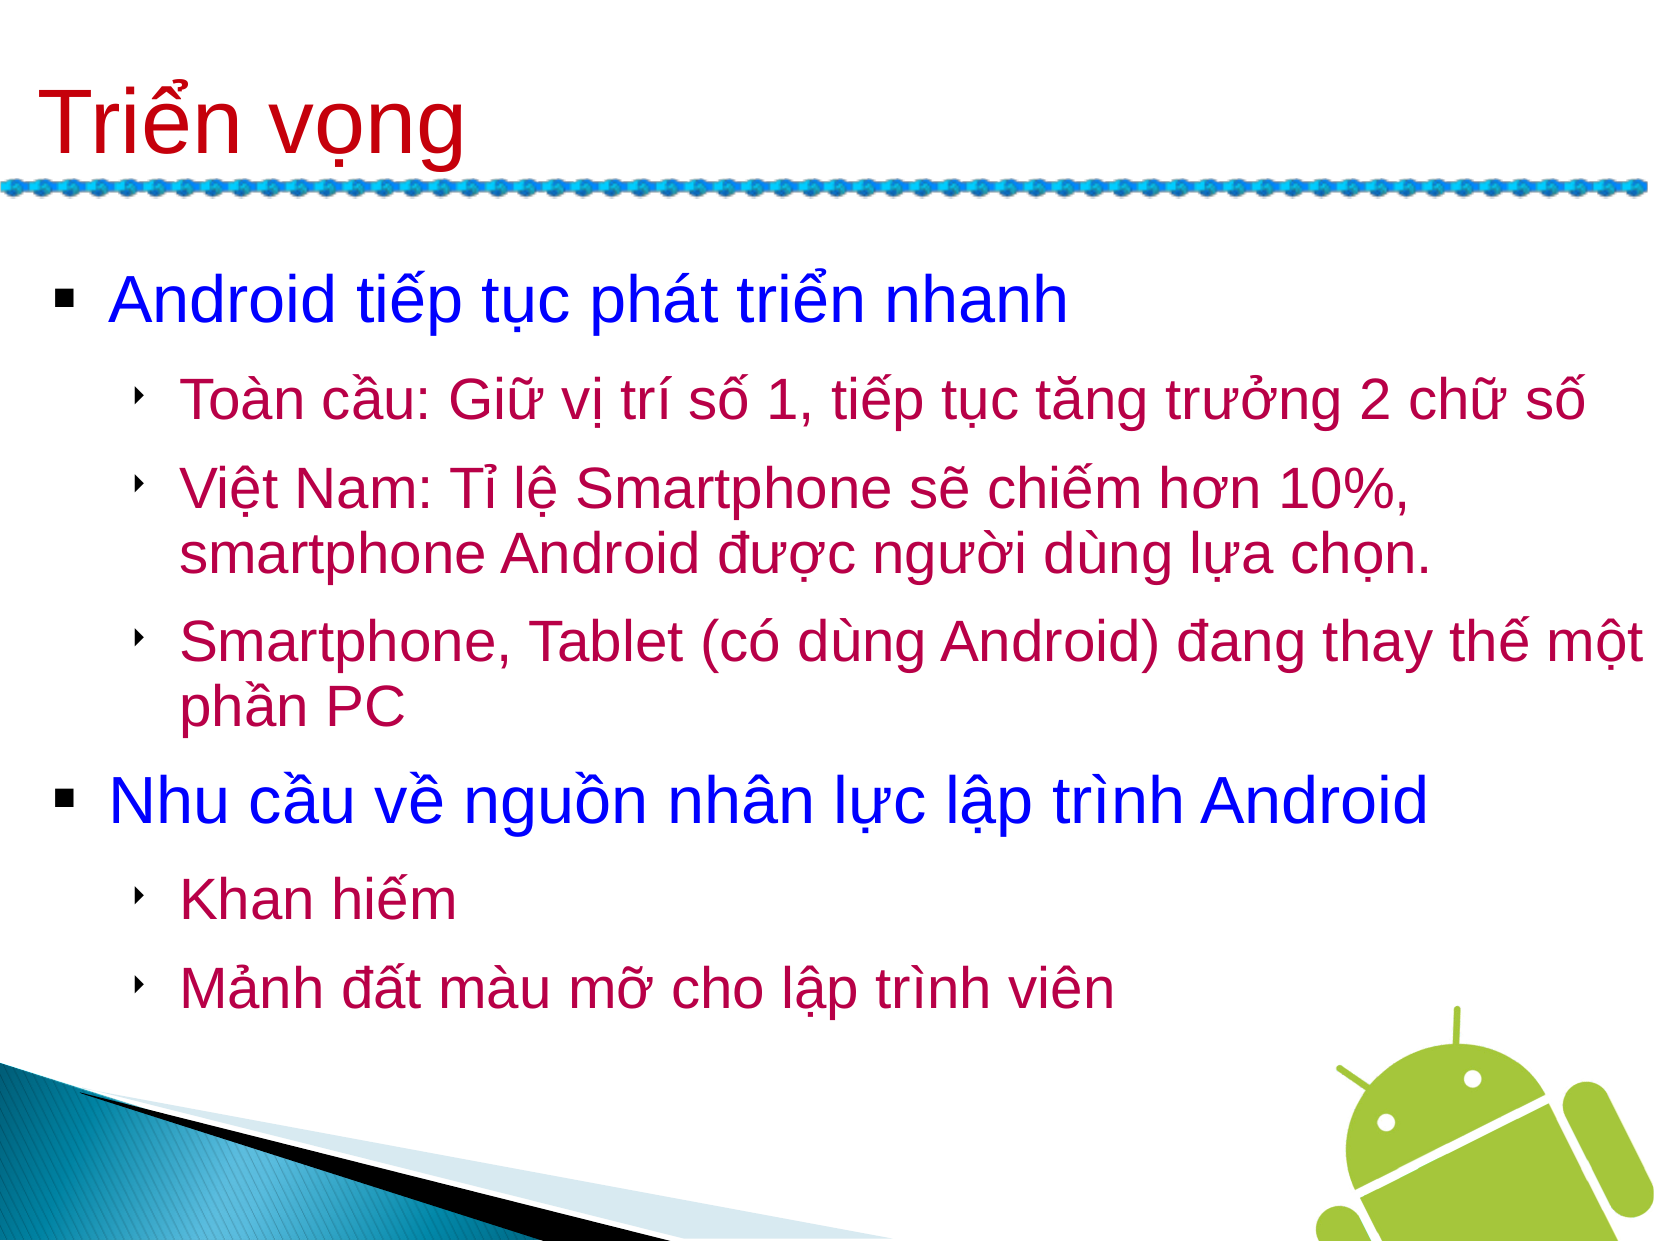

# Triển vọng
Android tiếp tục phát triển nhanh
Toàn cầu: Giữ vị trí số 1, tiếp tục tăng trưởng 2 chữ số
Việt Nam: Tỉ lệ Smartphone sẽ chiếm hơn 10%, smartphone Android được người dùng lựa chọn.
Smartphone, Tablet (có dùng Android) đang thay thế một phần PC
Nhu cầu về nguồn nhân lực lập trình Android
Khan hiếm
Mảnh đất màu mỡ cho lập trình viên